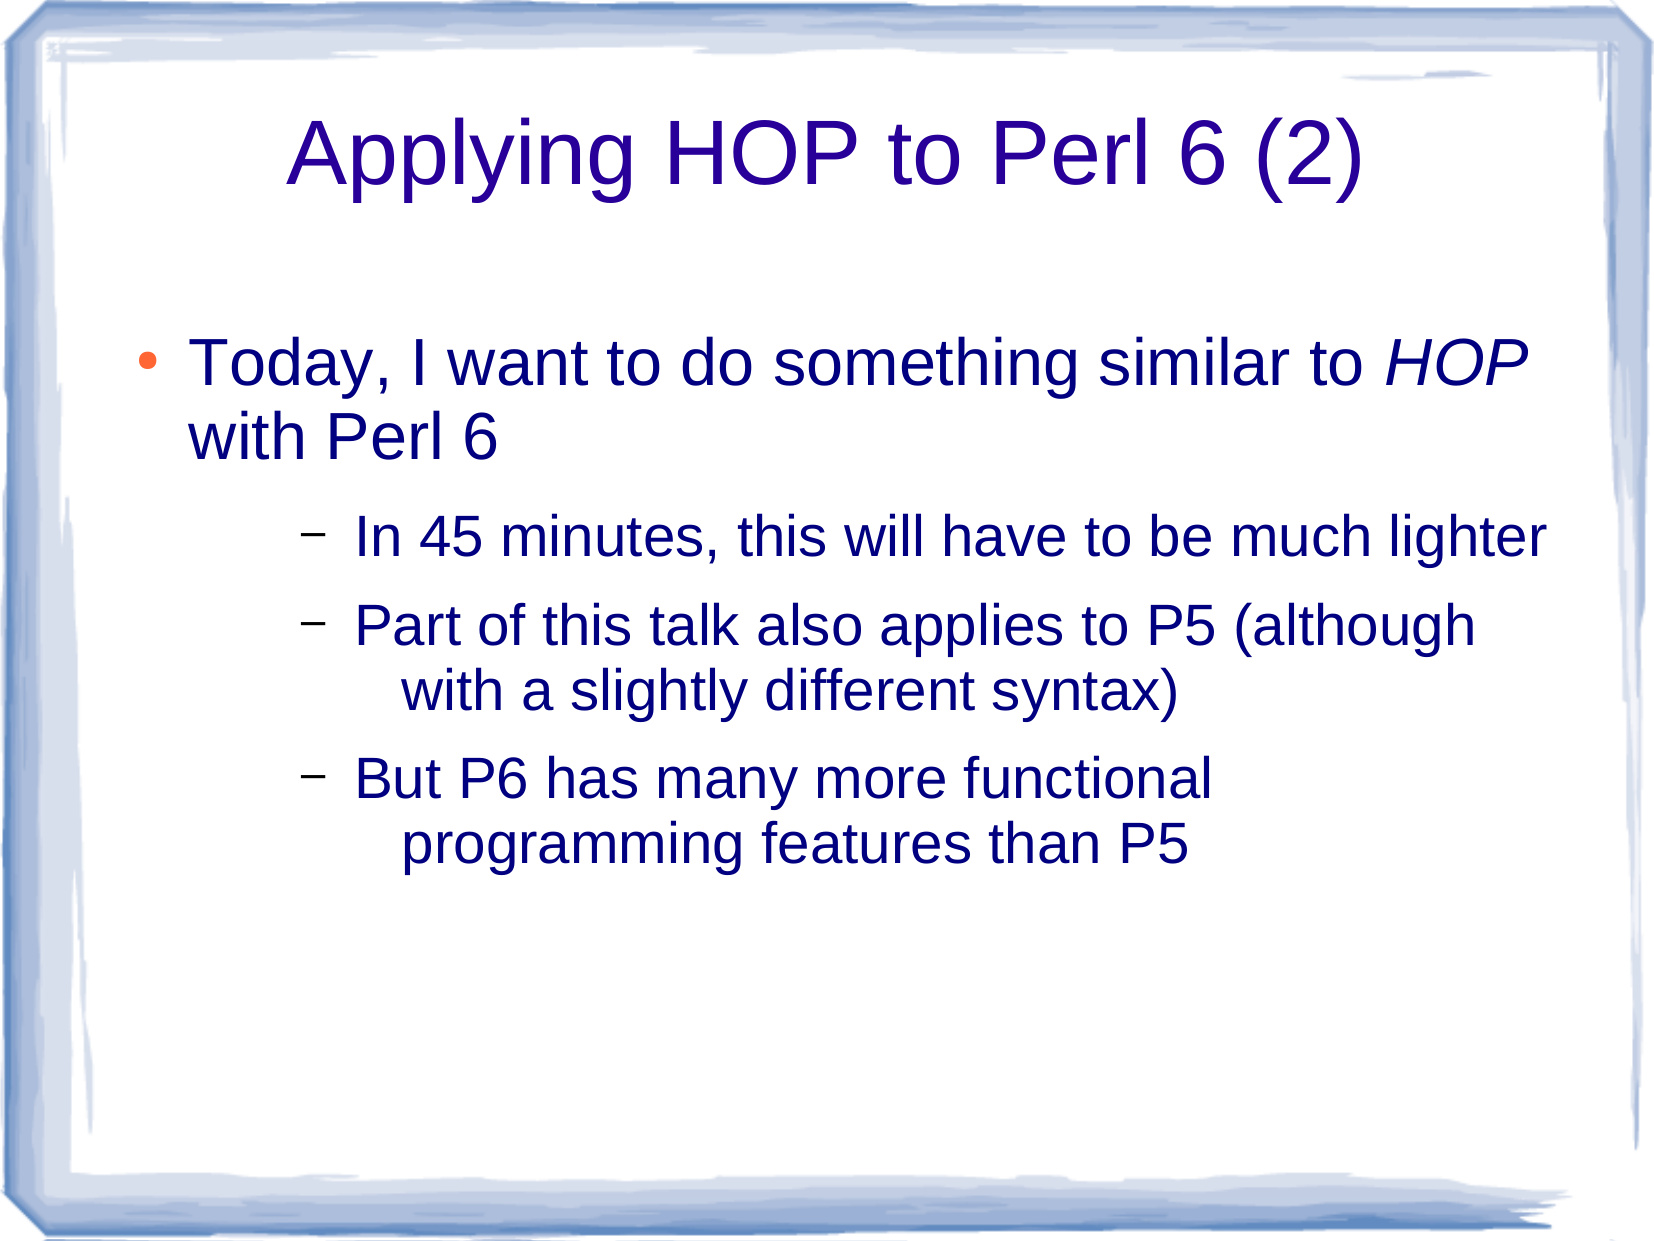

# Applying HOP to Perl 6 (2)
Today, I want to do something similar to HOP with Perl 6
In 45 minutes, this will have to be much lighter
Part of this talk also applies to P5 (although with a slightly different syntax)
But P6 has many more functional programming features than P5